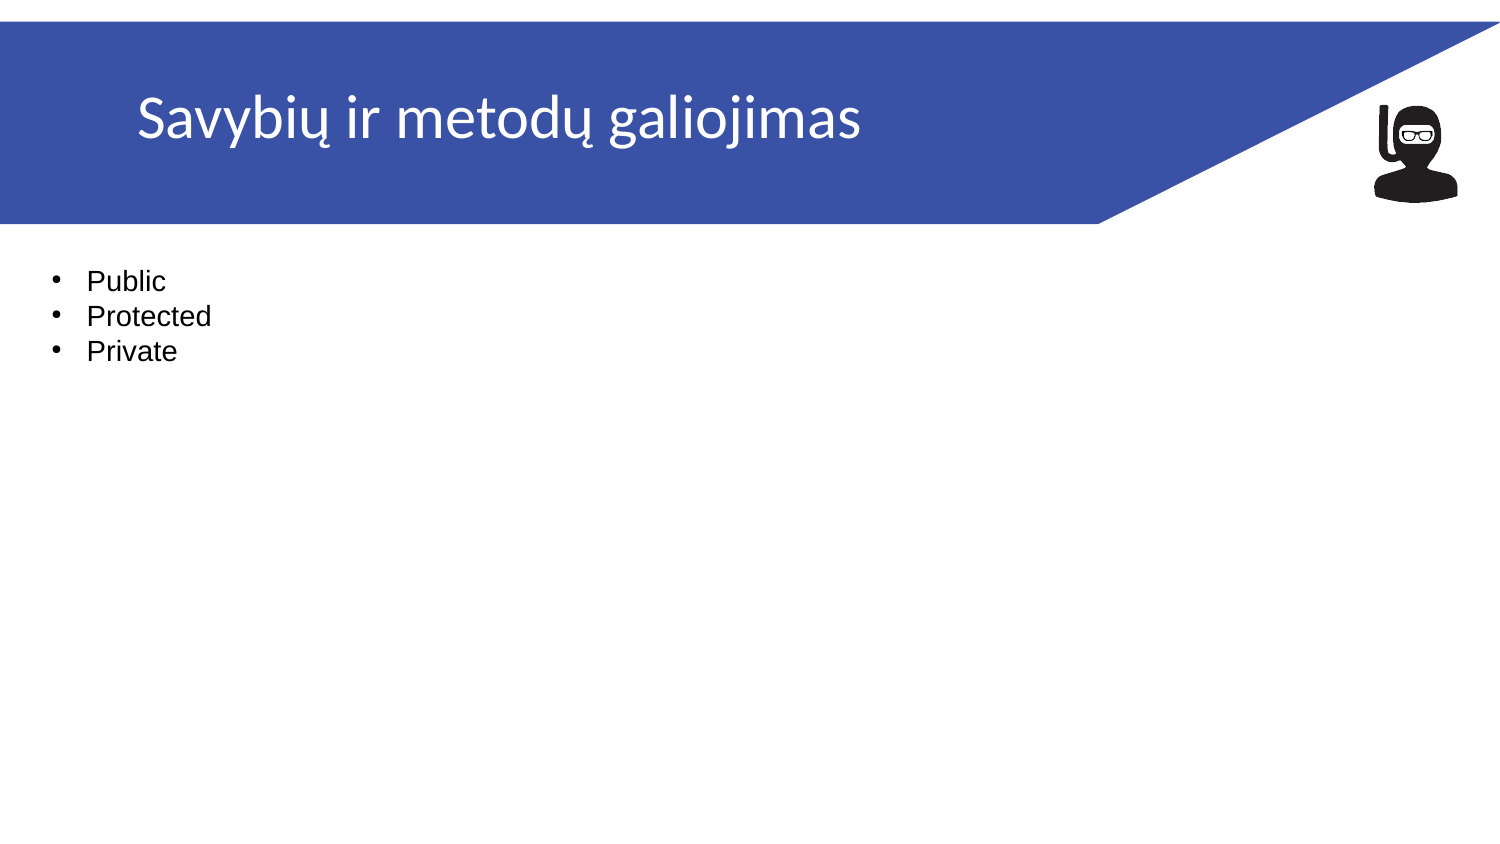

# Savybių ir metodų galiojimas
Public
Protected
Private